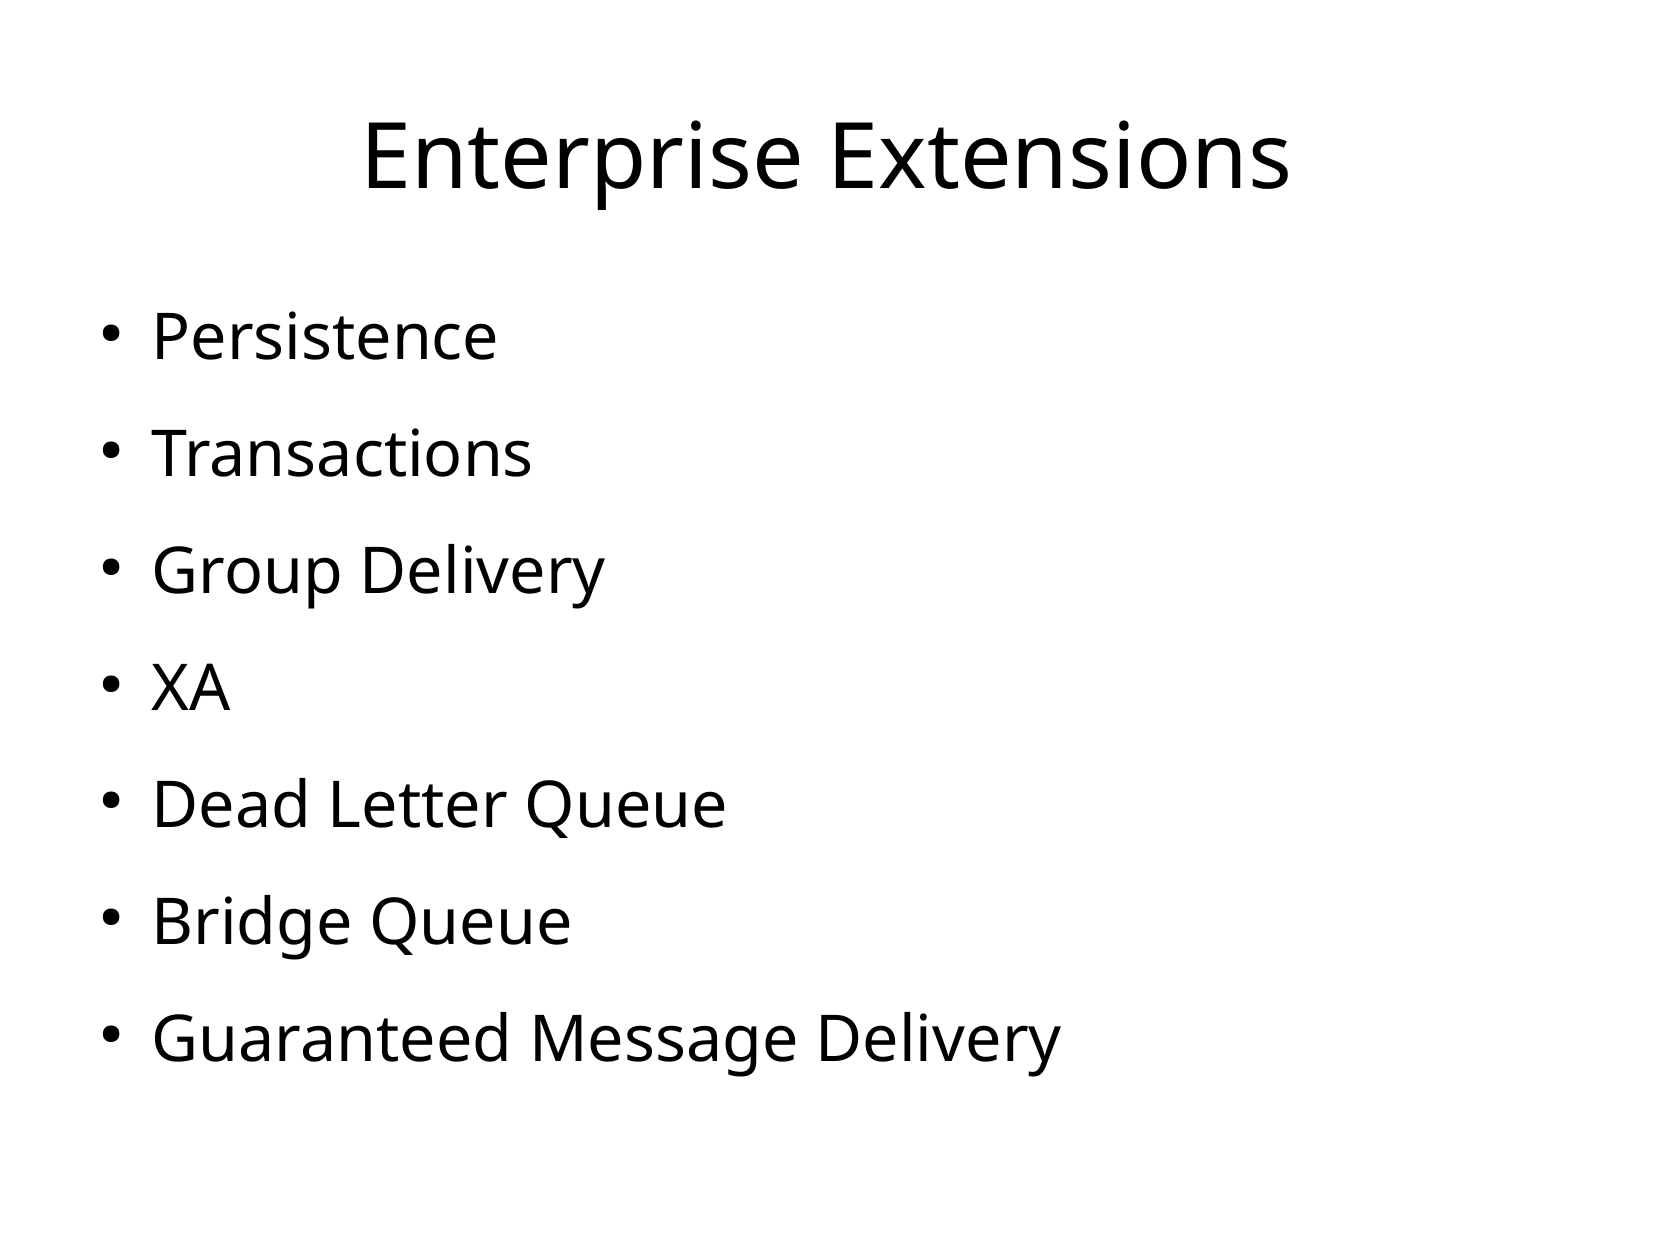

# Enterprise Extensions
Persistence
Transactions
Group Delivery
XA
Dead Letter Queue
Bridge Queue
Guaranteed Message Delivery